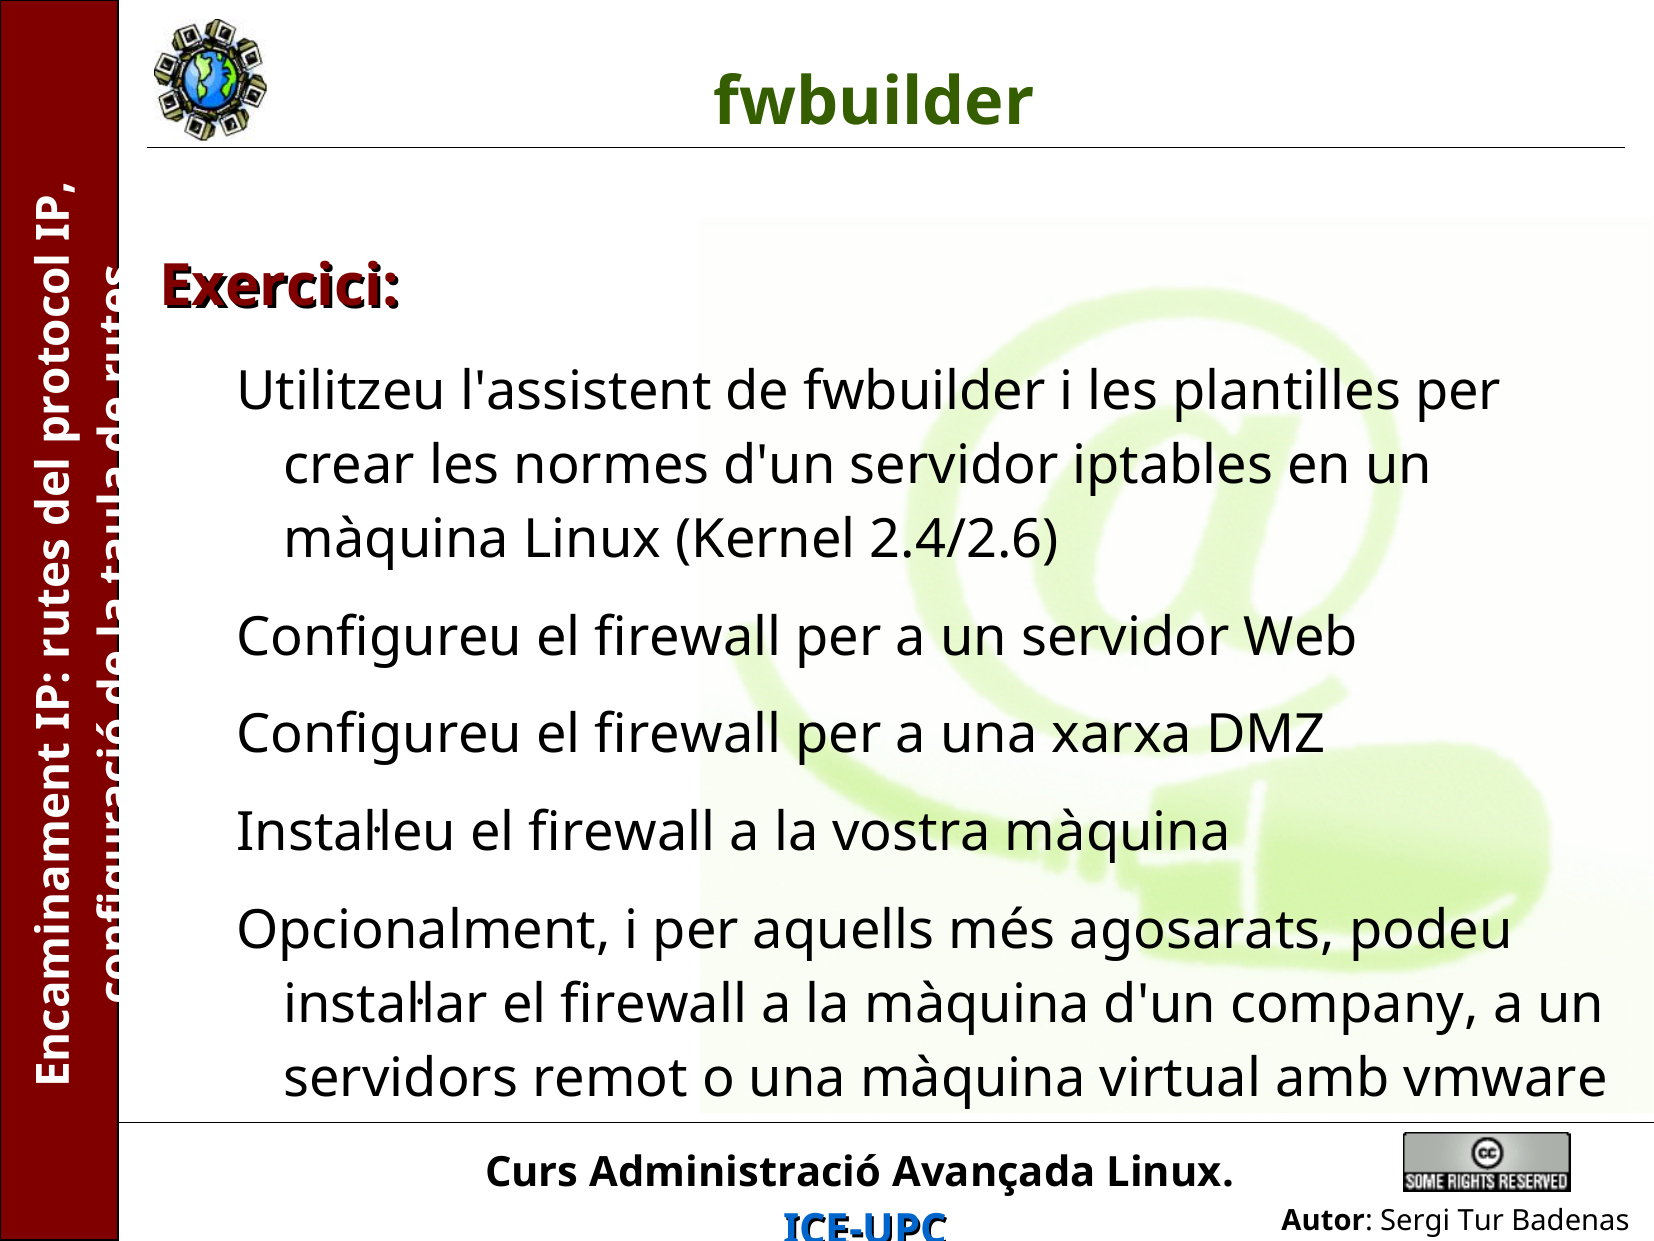

# fwbuilder
Exercici:
Utilitzeu l'assistent de fwbuilder i les plantilles per crear les normes d'un servidor iptables en un màquina Linux (Kernel 2.4/2.6)
Configureu el firewall per a un servidor Web
Configureu el firewall per a una xarxa DMZ
Instal·leu el firewall a la vostra màquina
Opcionalment, i per aquells més agosarats, podeu instal·lar el firewall a la màquina d'un company, a un servidors remot o una màquina virtual amb vmware